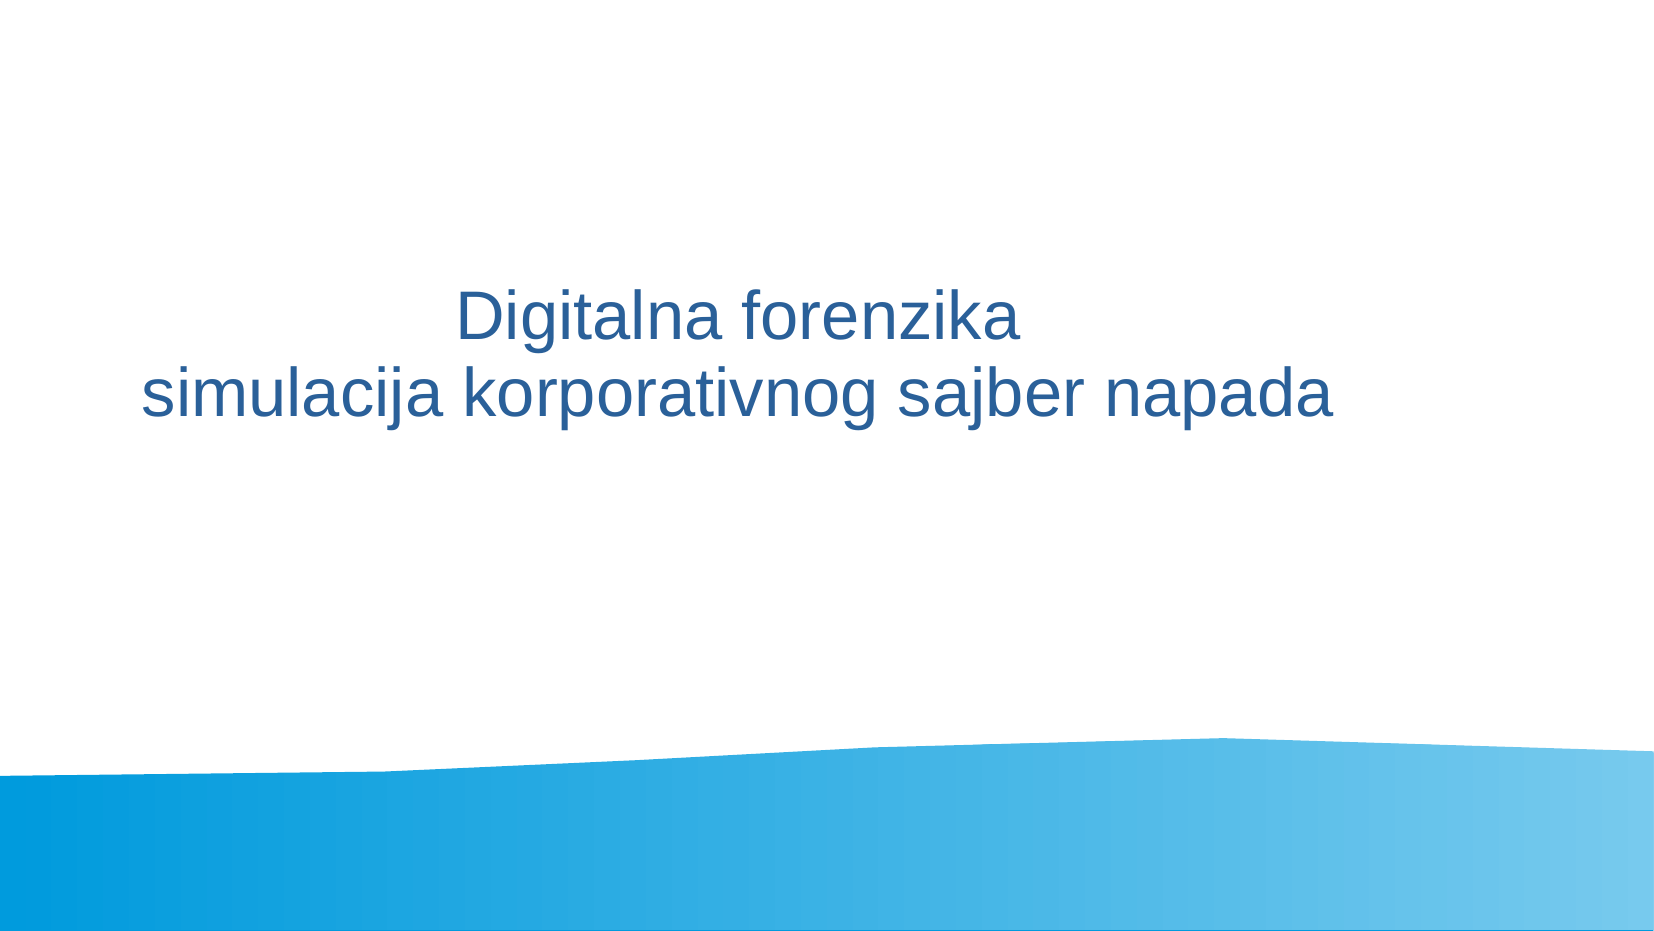

# Digitalna forenzika
simulacija korporativnog sajber napada